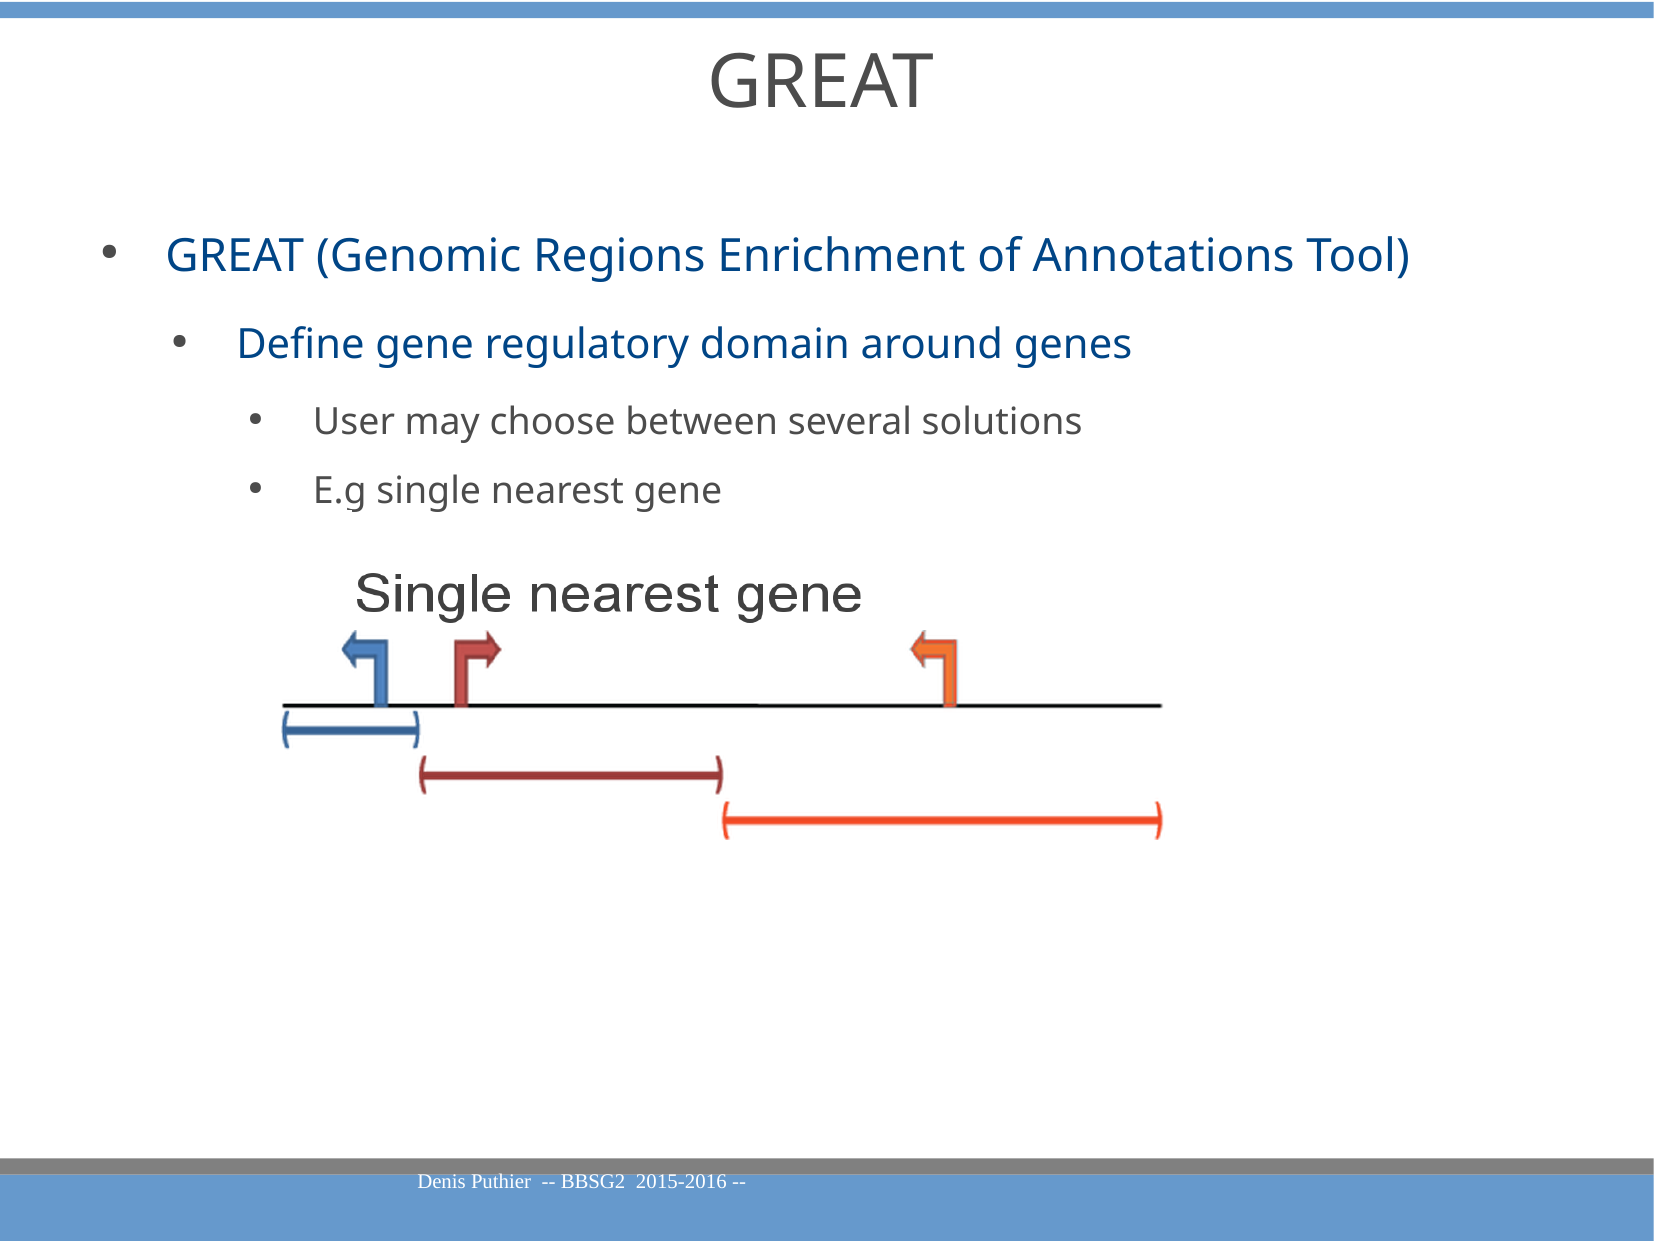

# GREAT
GREAT (Genomic Regions Enrichment of Annotations Tool)
Define gene regulatory domain around genes
User may choose between several solutions
E.g single nearest gene